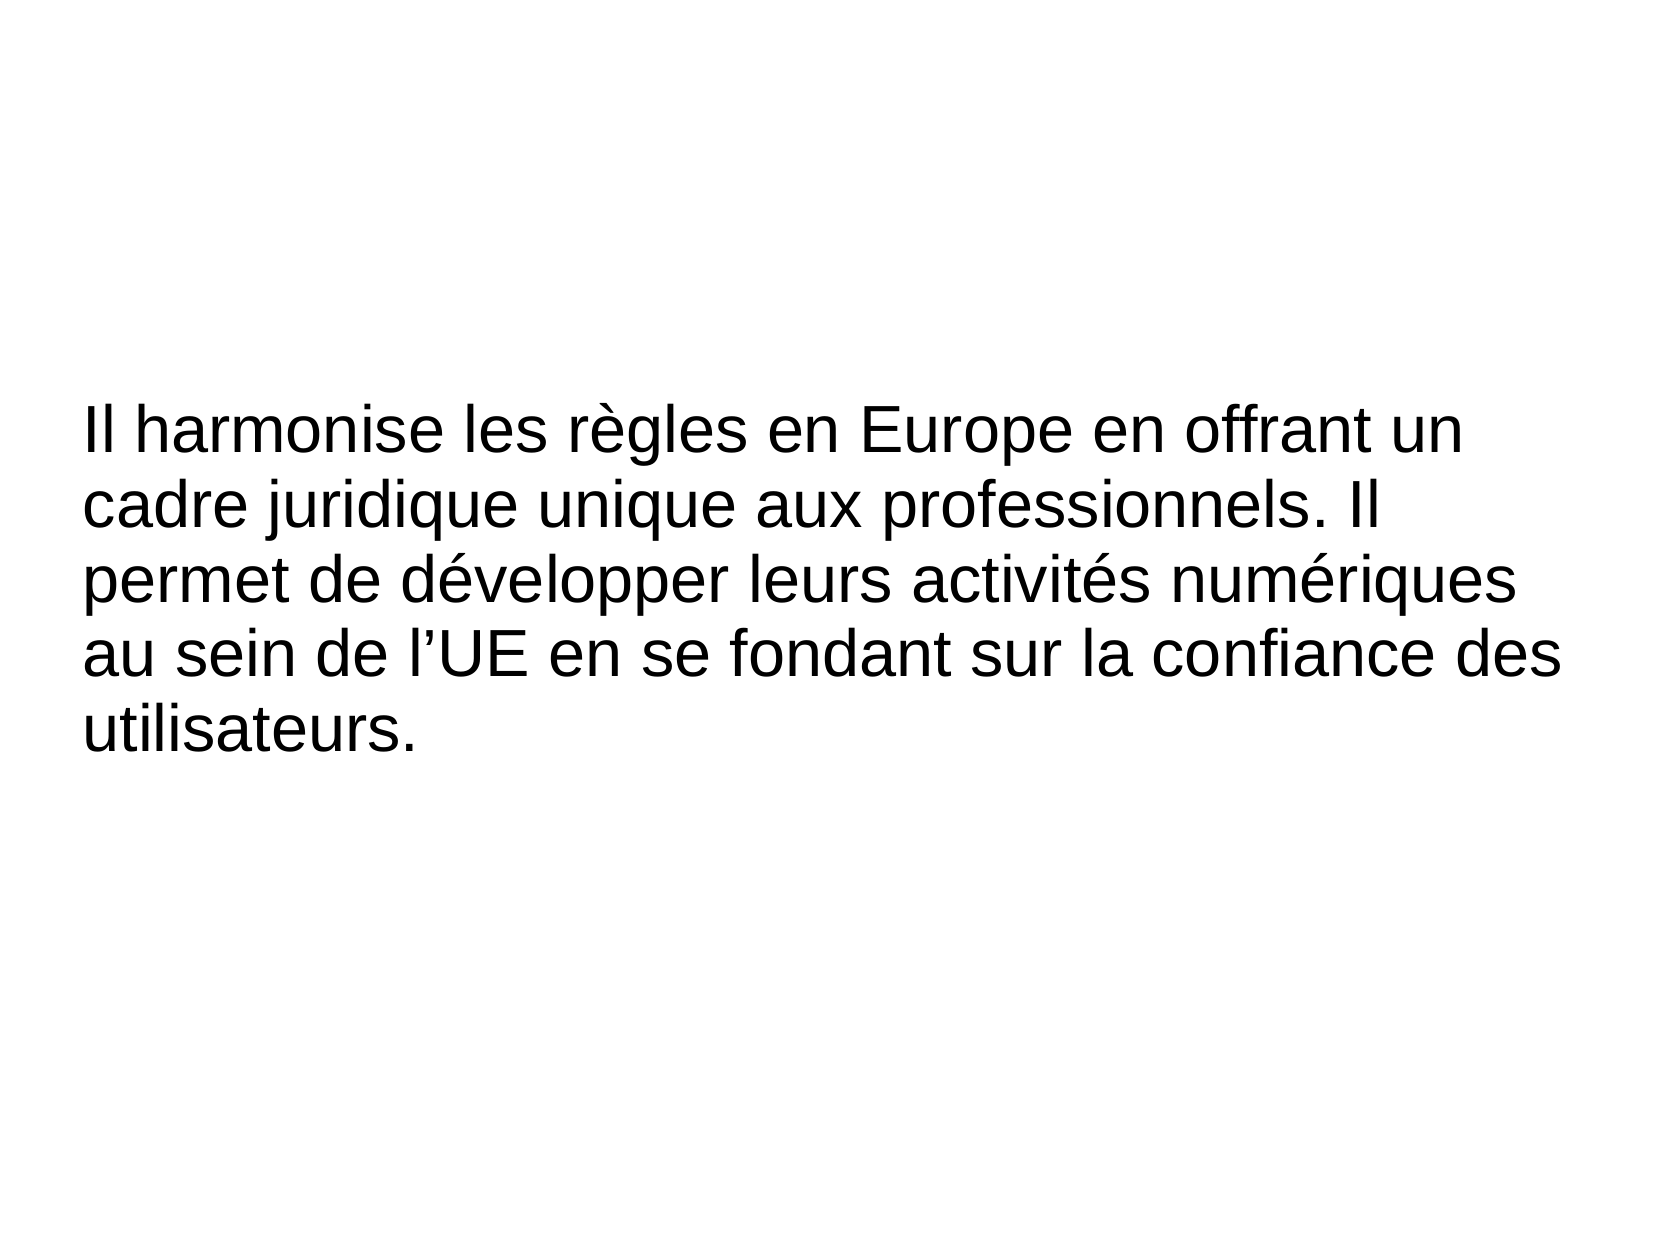

# Il harmonise les règles en Europe en offrant un cadre juridique unique aux professionnels. Il permet de développer leurs activités numériques au sein de l’UE en se fondant sur la confiance des utilisateurs.